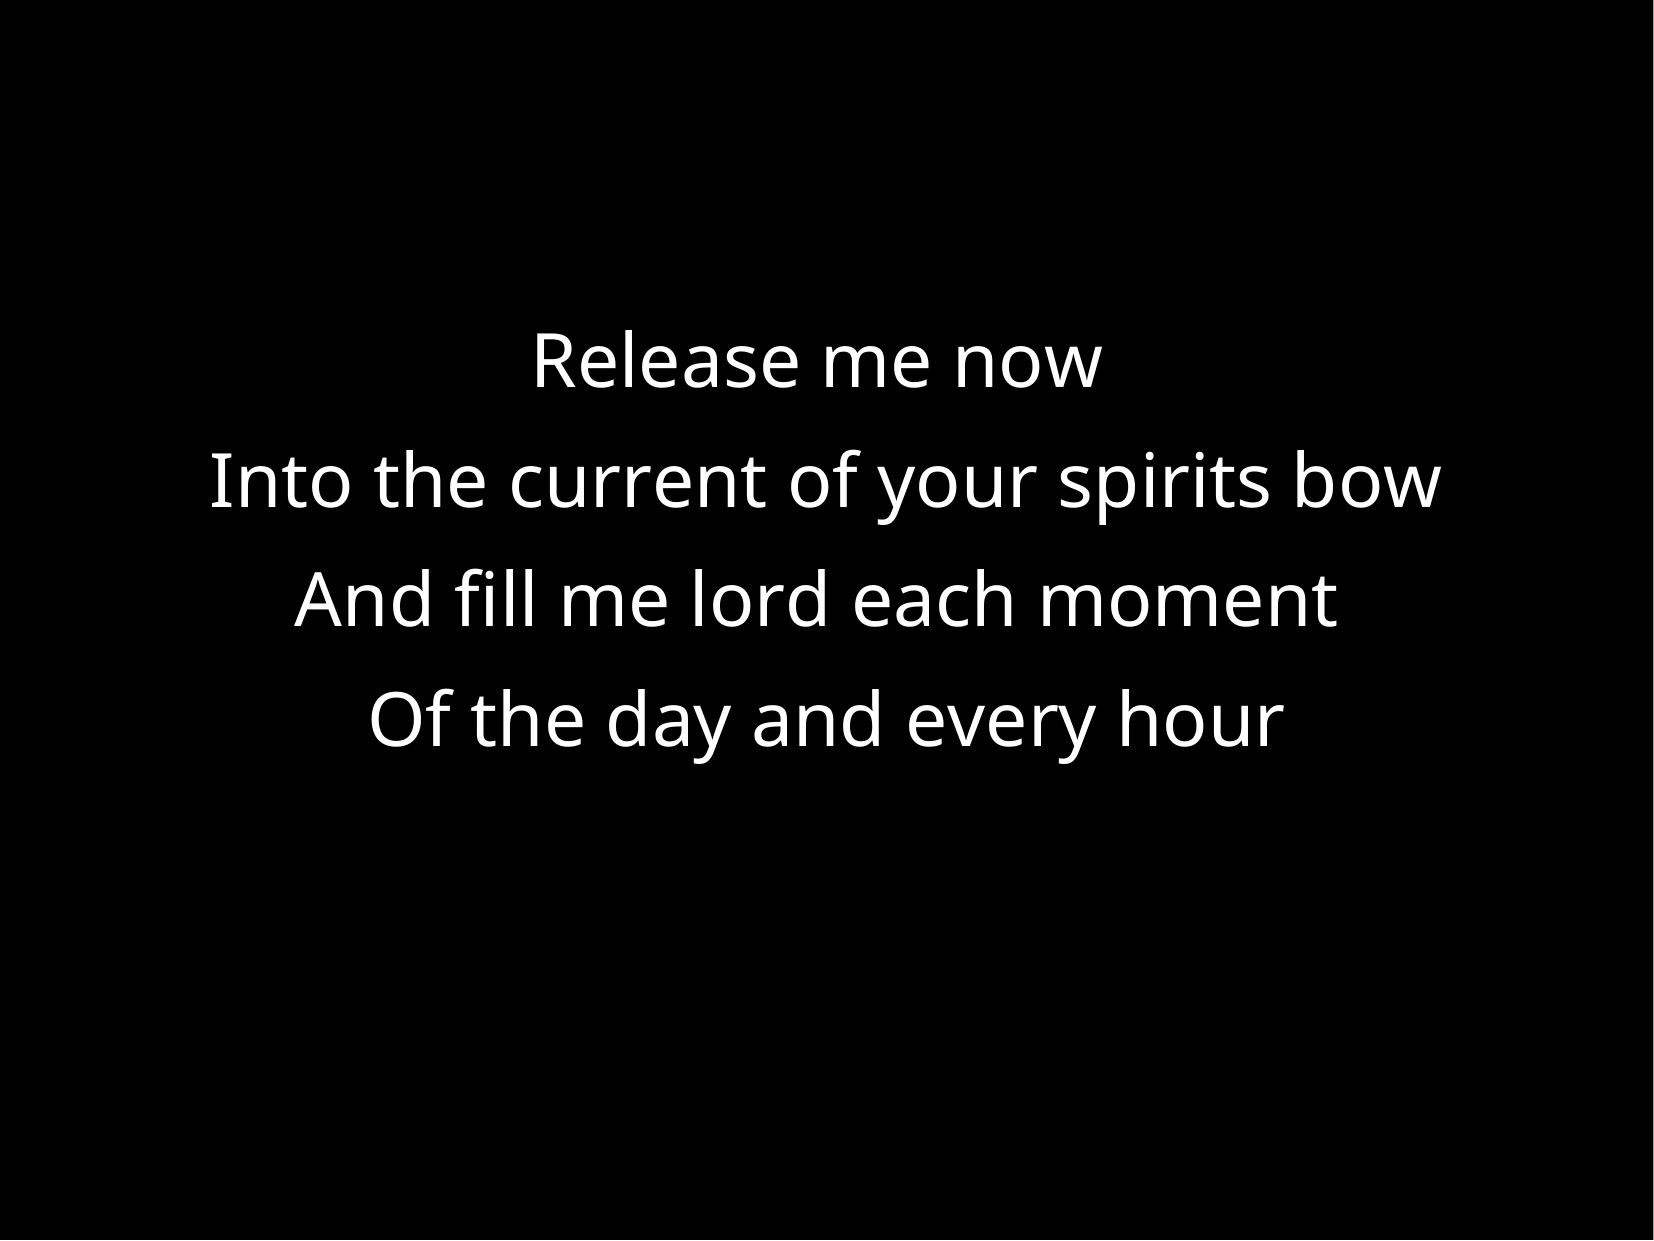

#
Release me now
Into the current of your spirits bow
And fill me lord each moment
Of the day and every hour